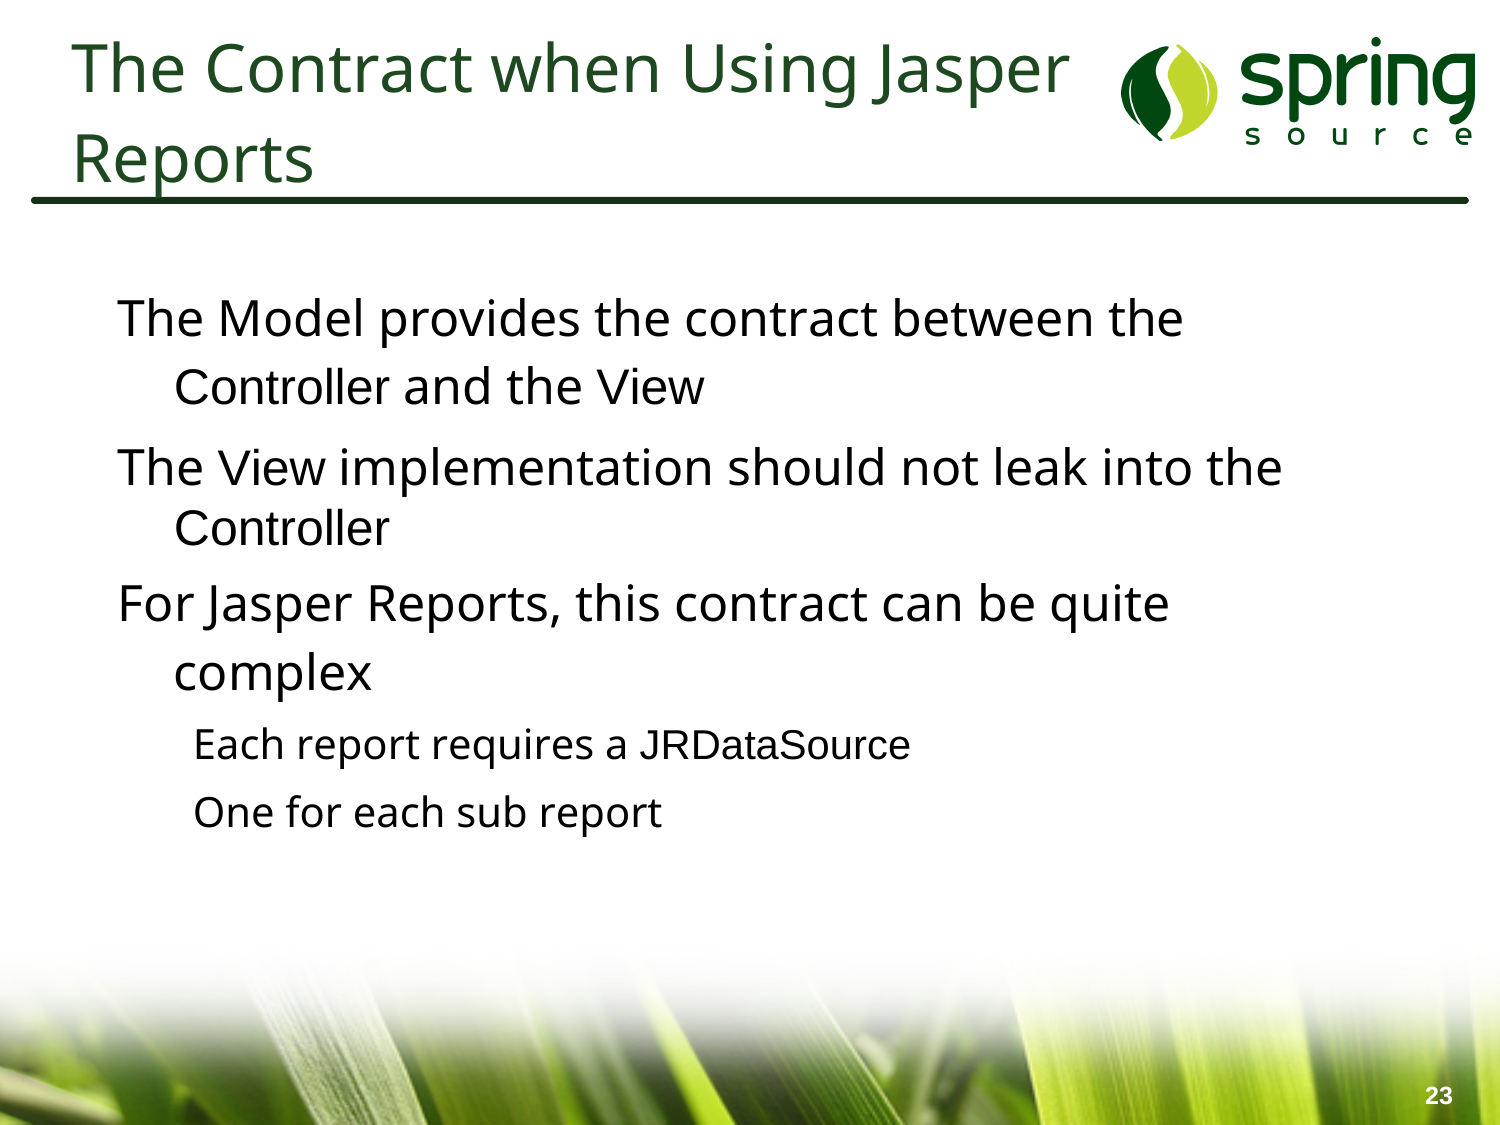

# The Contract when Using Jasper Reports
The Model provides the contract between the Controller and the View
The View implementation should not leak into the Controller
For Jasper Reports, this contract can be quite complex
Each report requires a JRDataSource
One for each sub report